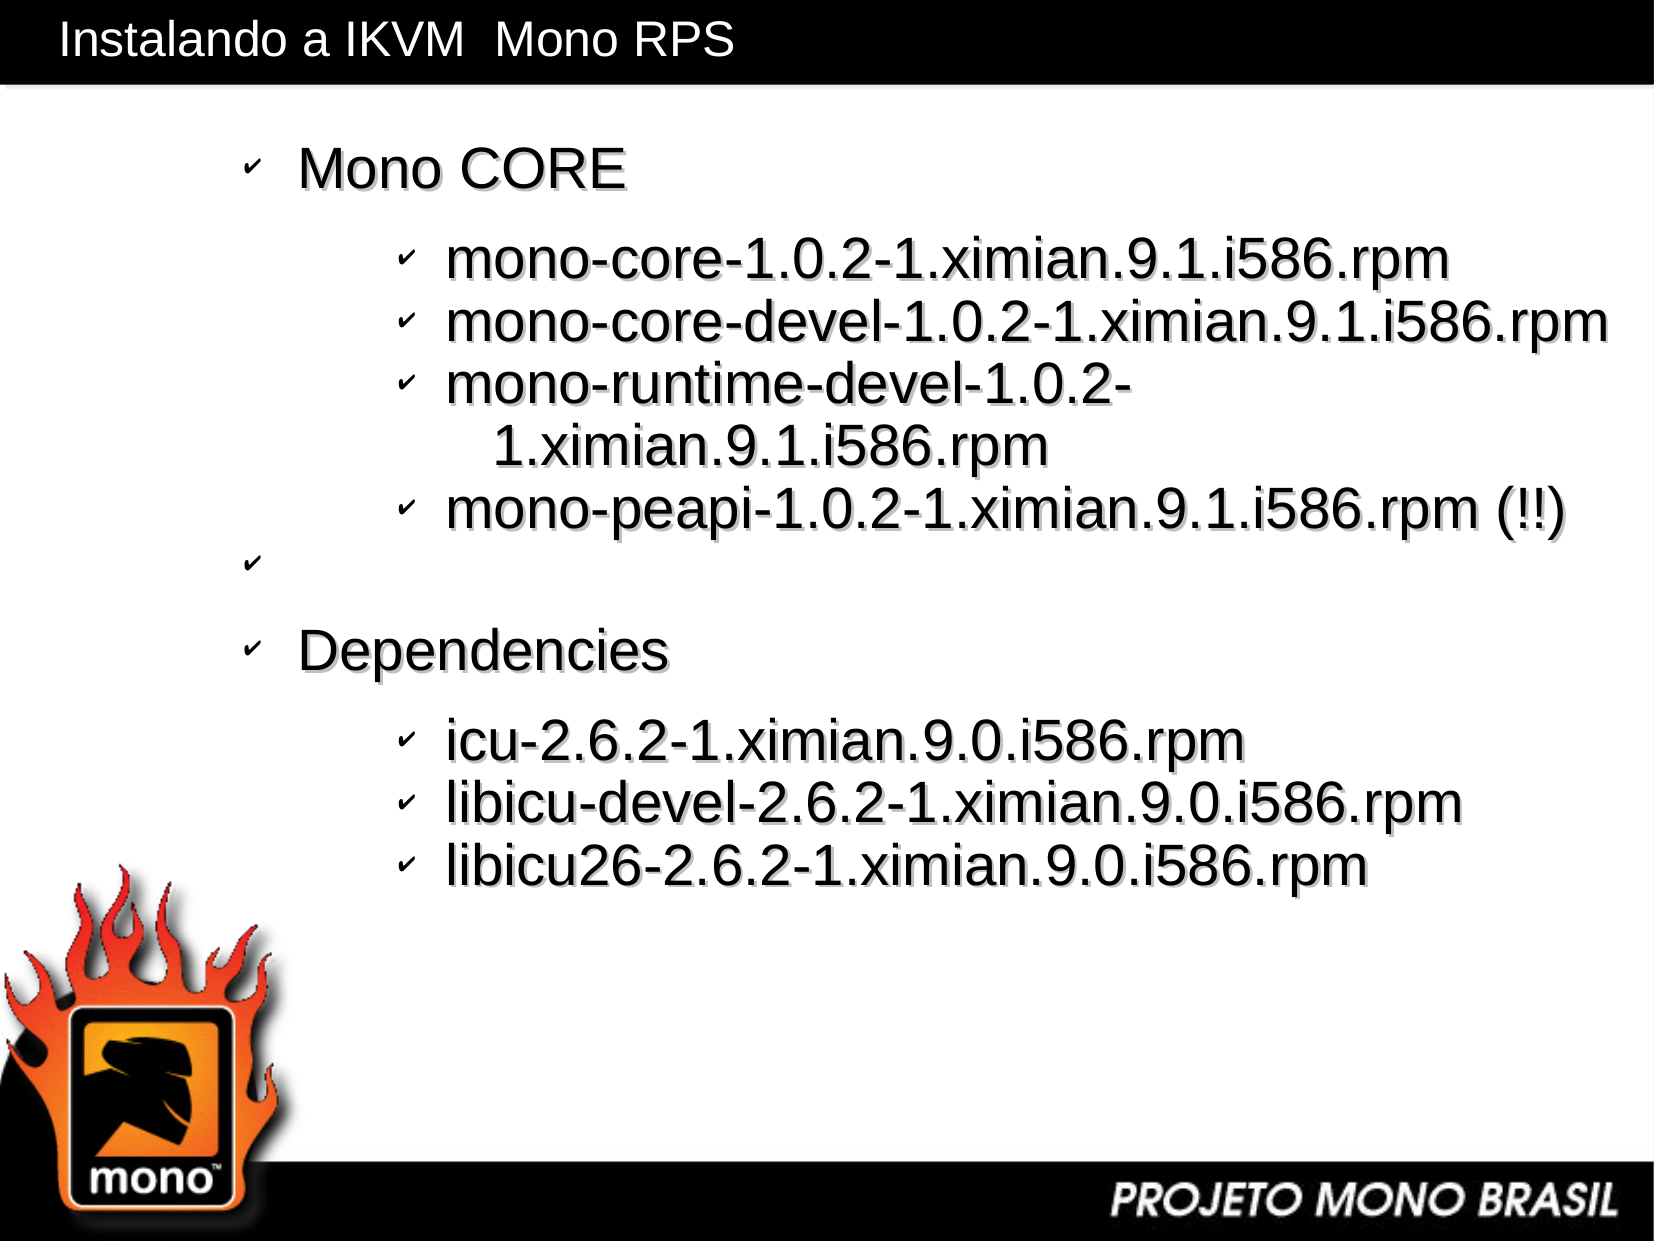

Instalando a IKVM Mono RPS
# Mono CORE
mono-core-1.0.2-1.ximian.9.1.i586.rpm
mono-core-devel-1.0.2-1.ximian.9.1.i586.rpm
mono-runtime-devel-1.0.2-1.ximian.9.1.i586.rpm
mono-peapi-1.0.2-1.ximian.9.1.i586.rpm (!!)
Dependencies
icu-2.6.2-1.ximian.9.0.i586.rpm
libicu-devel-2.6.2-1.ximian.9.0.i586.rpm
libicu26-2.6.2-1.ximian.9.0.i586.rpm